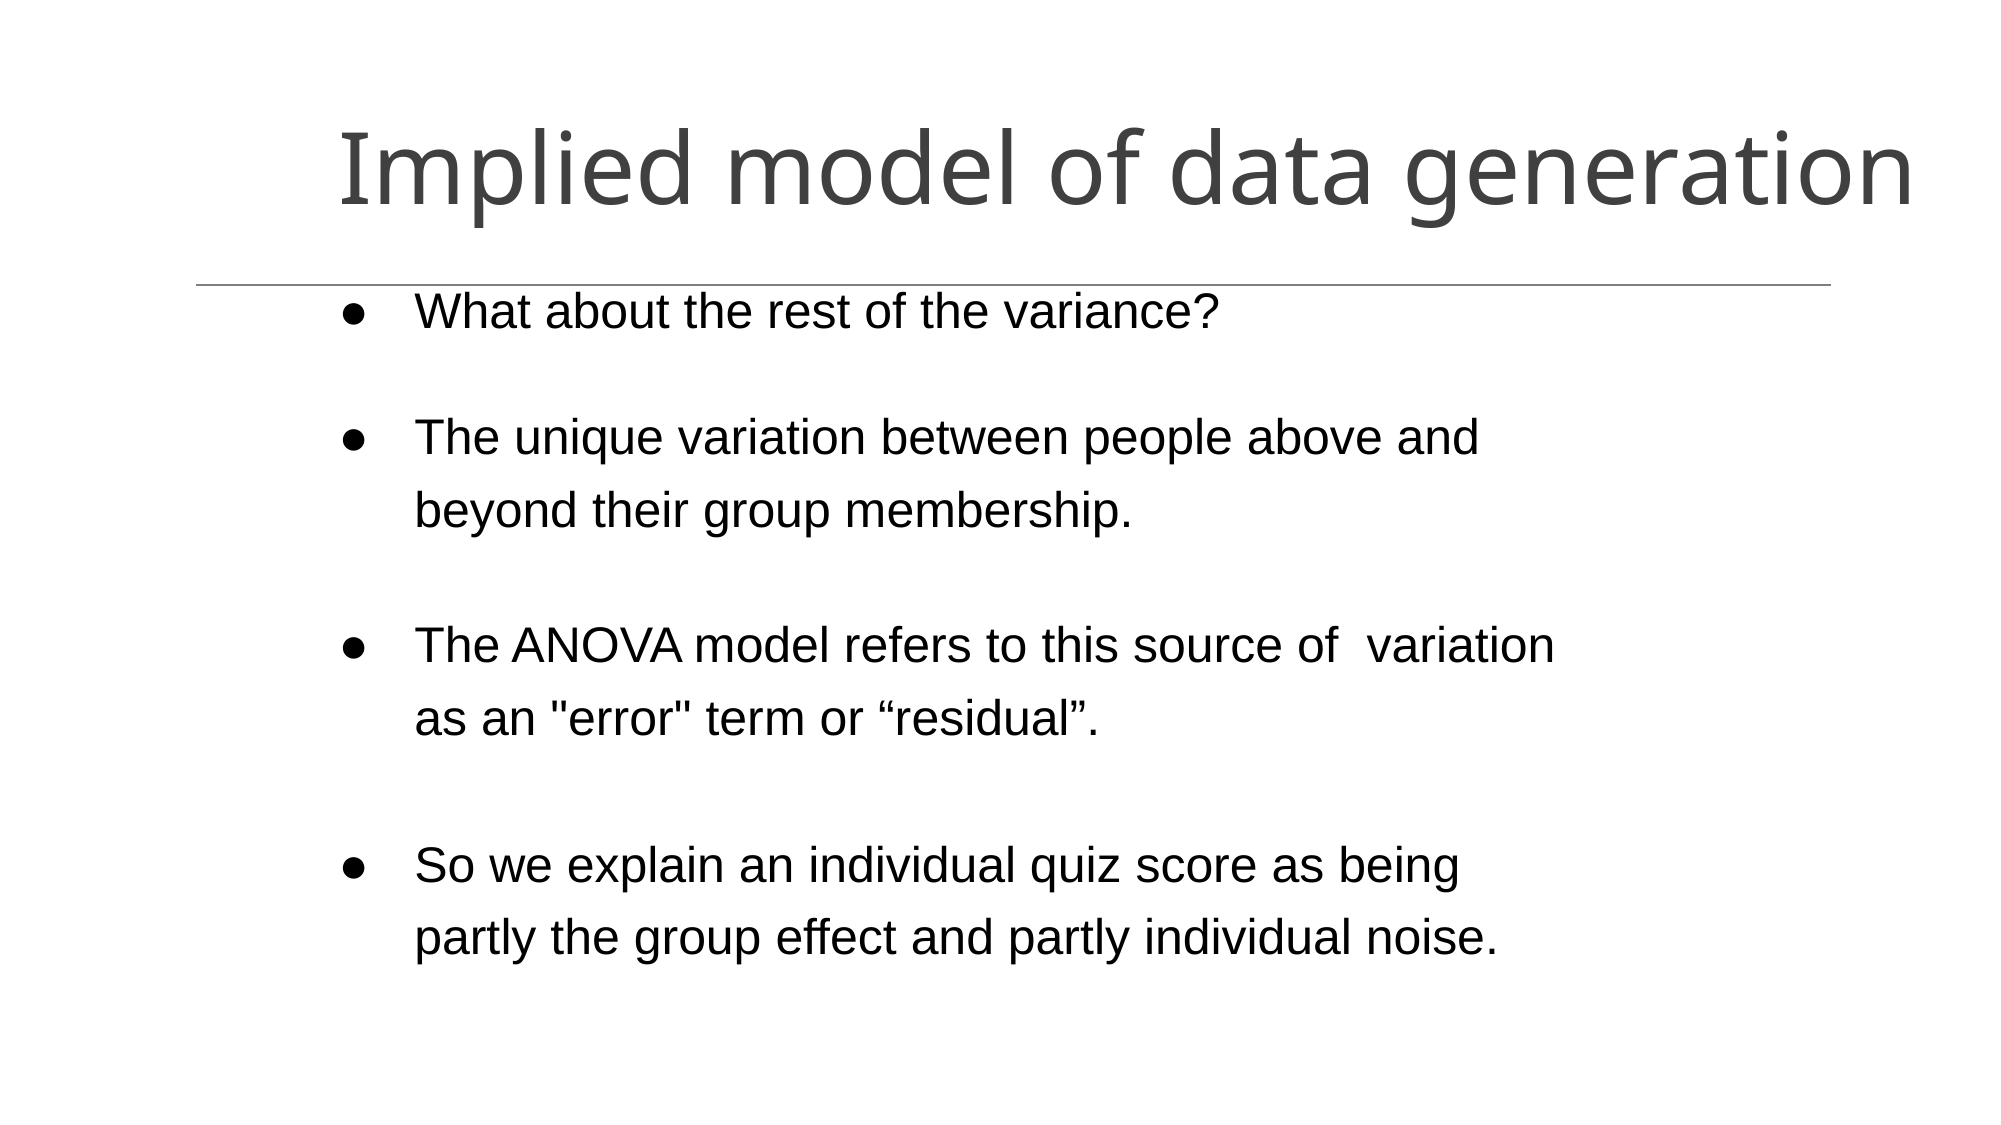

Implied model of data generation
●
What about the rest of the variance?
●
The unique variation between people above and
beyond their group membership.
●
The ANOVA model refers to this source of variation
as an "error" term or “residual”.
●
So we explain an individual quiz score as being
partly the group effect and partly individual noise.